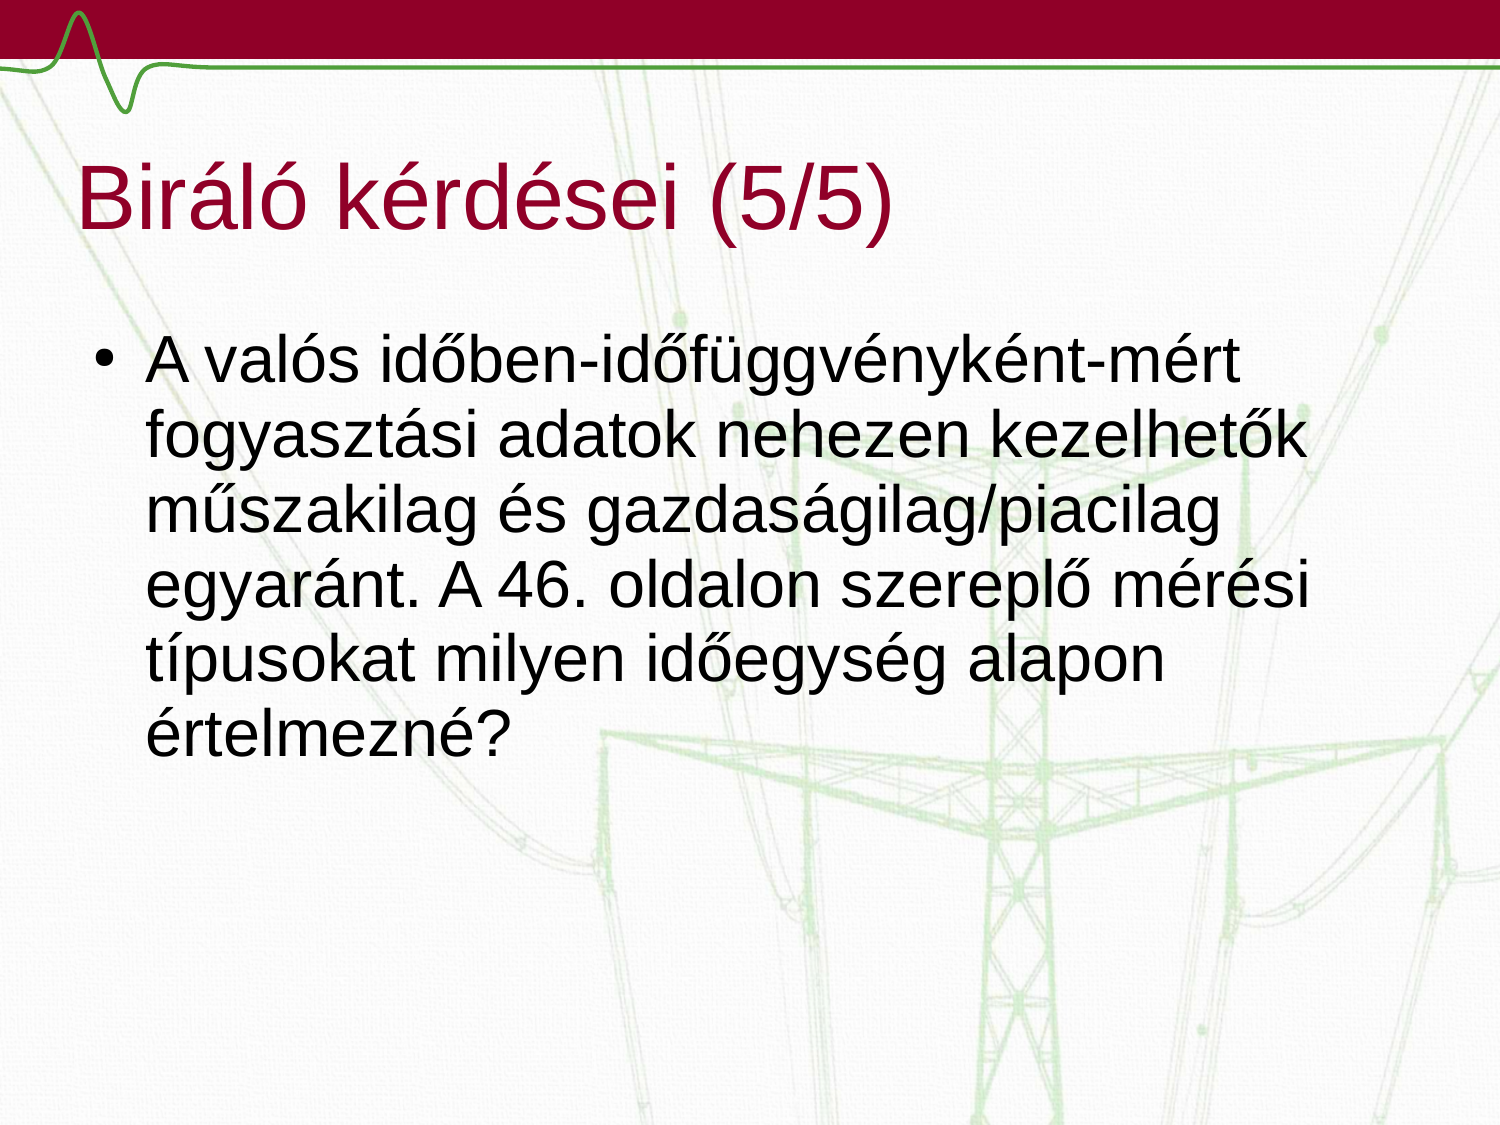

# Biráló kérdései (5/5)
A valós időben-időfüggvényként-mért fogyasztási adatok nehezen kezelhetők műszakilag és gazdaságilag/piacilag egyaránt. A 46. oldalon szereplő mérési típusokat milyen időegység alapon értelmezné?